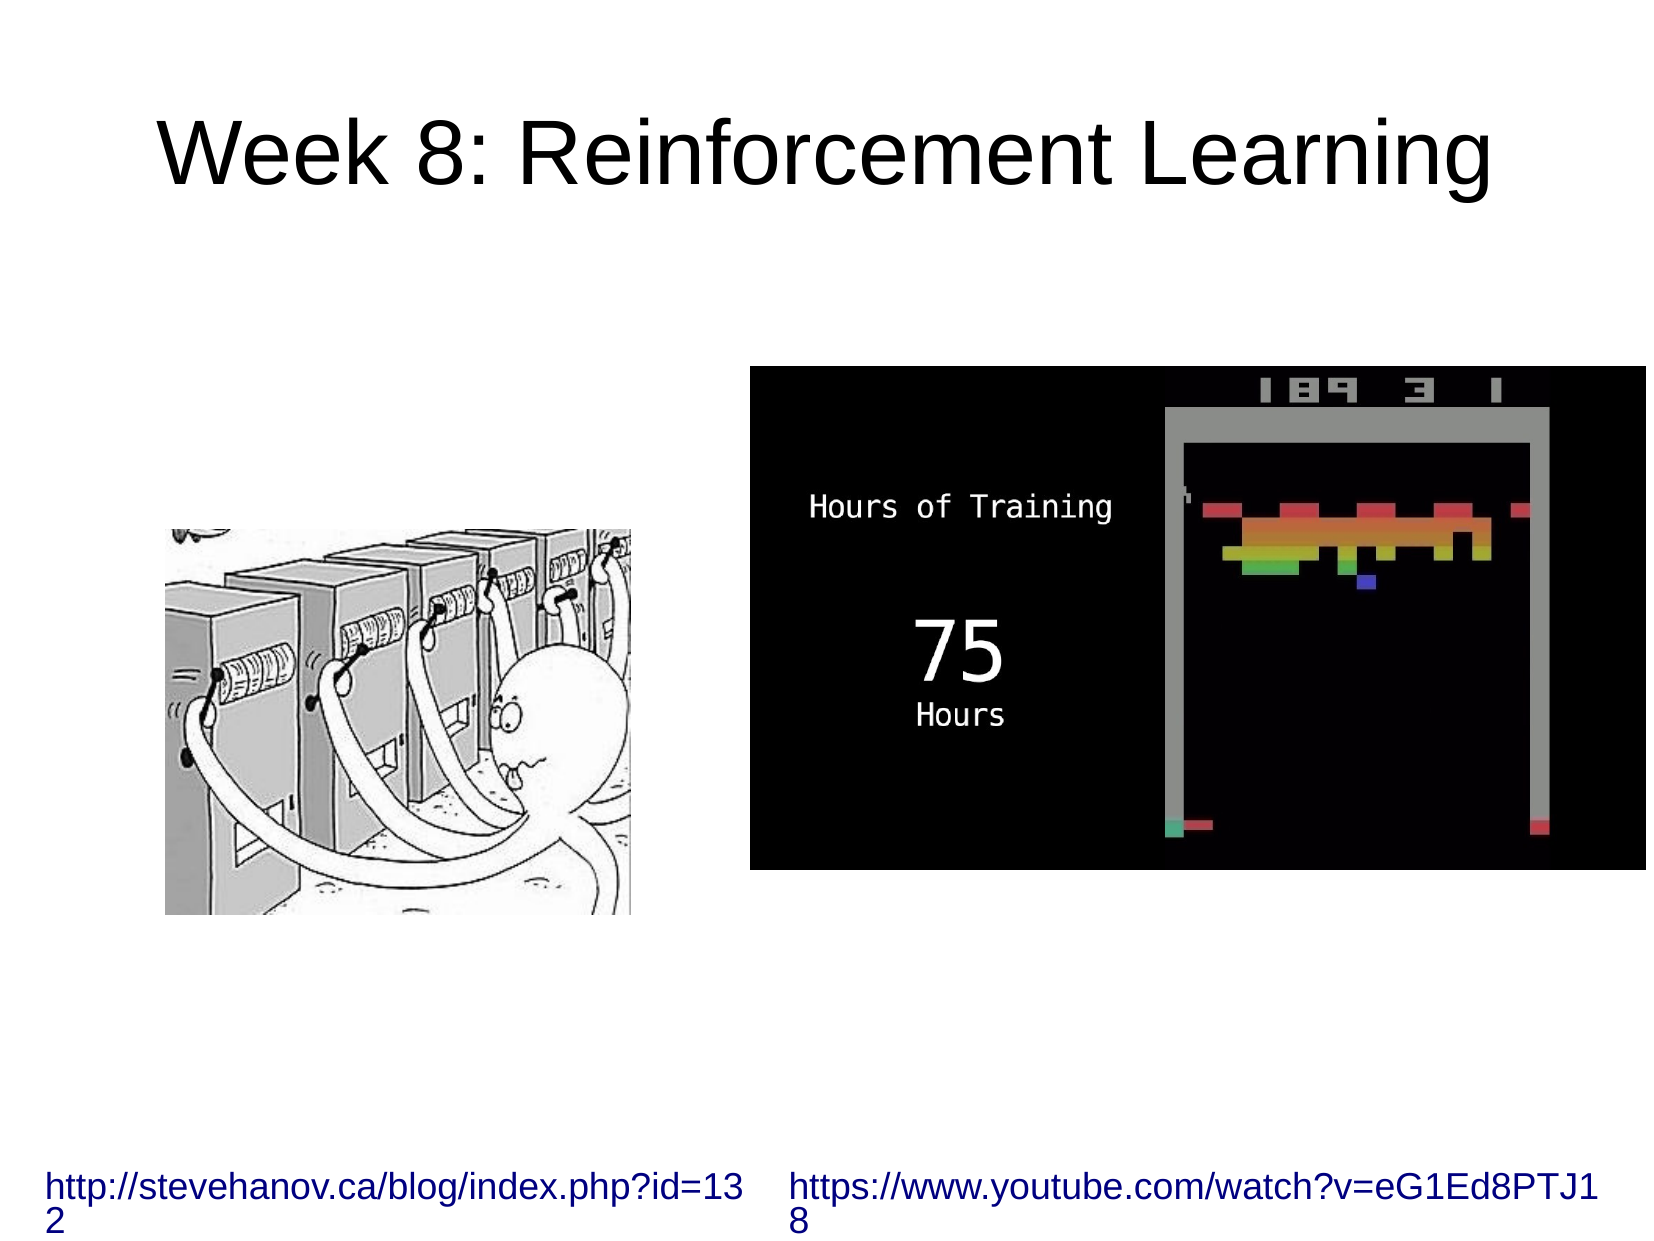

# Week 8: Reinforcement Learning
http://stevehanov.ca/blog/index.php?id=132
https://www.youtube.com/watch?v=eG1Ed8PTJ18